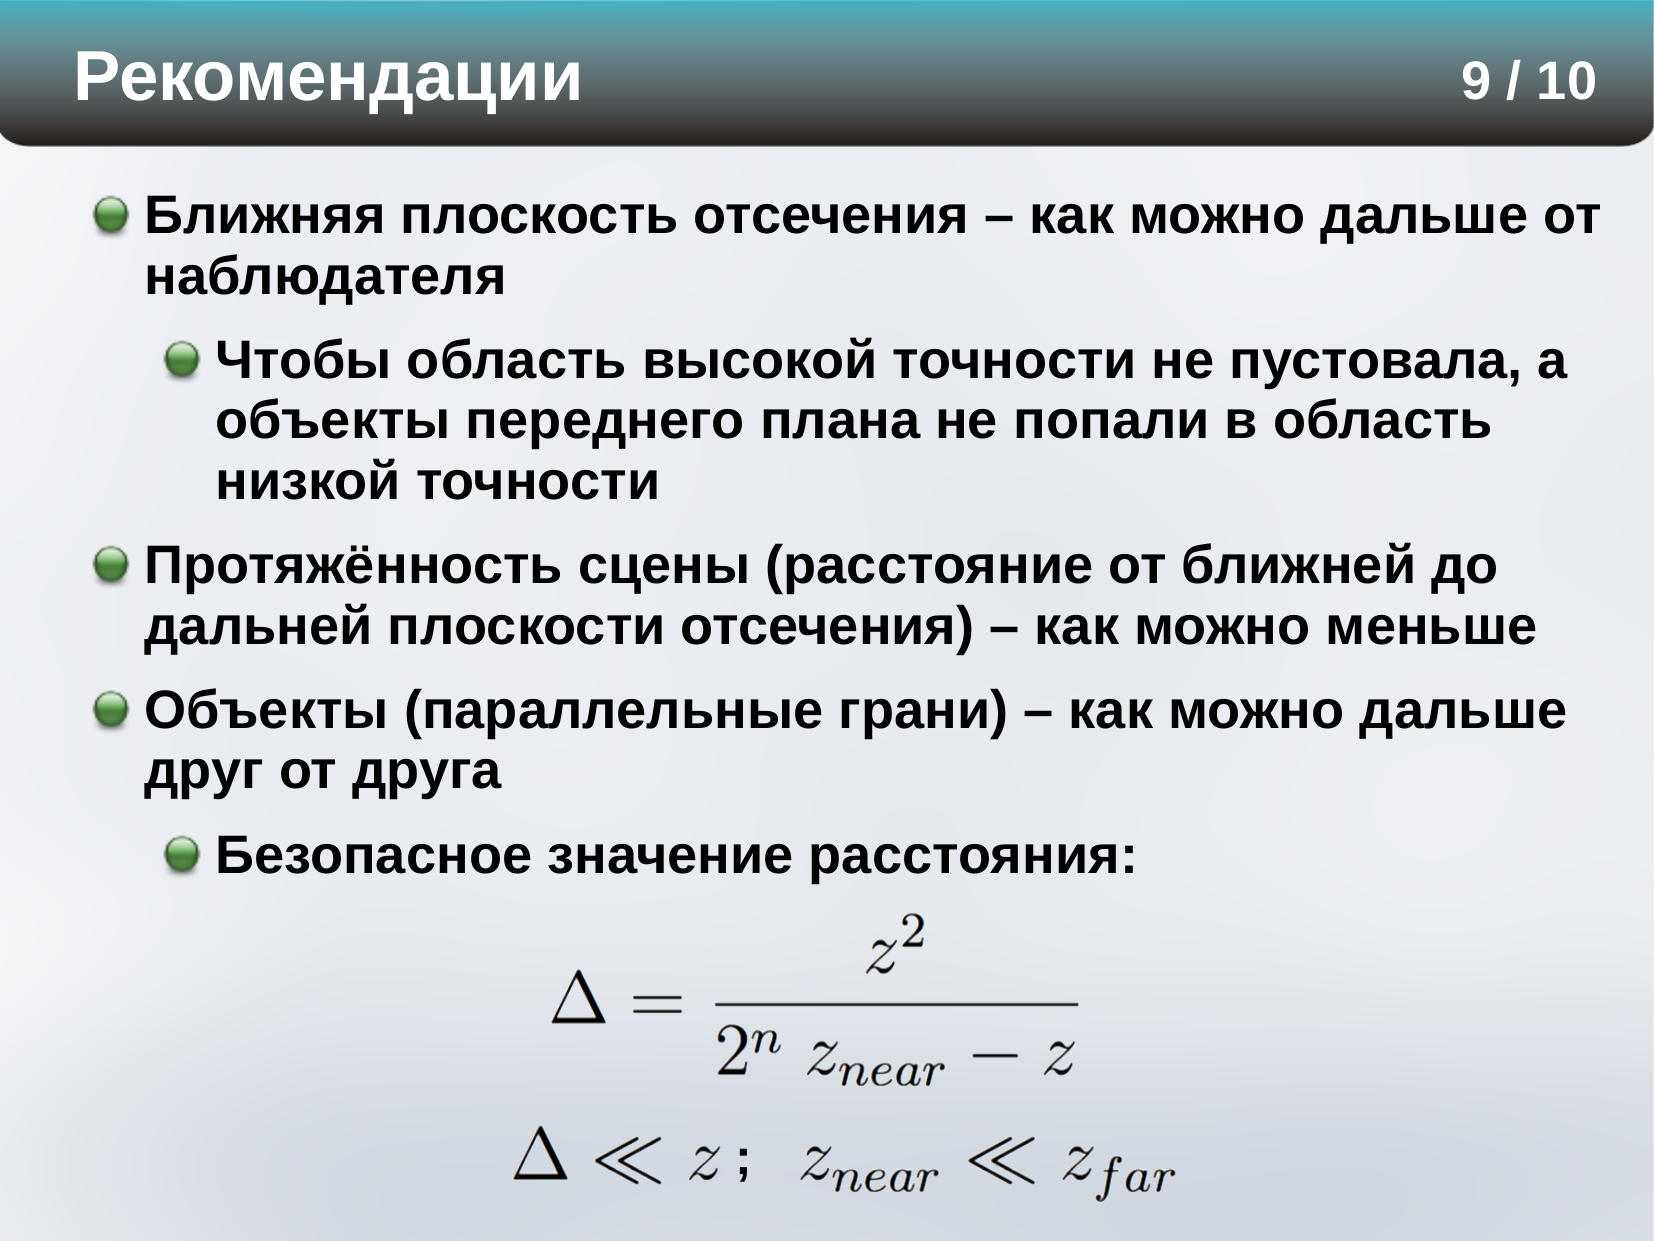

Рекомендации
Ближняя плоскость отсечения – как можно дальше от наблюдателя
Чтобы область высокой точности не пустовала, а объекты переднего плана не попали в область низкой точности
Протяжённость сцены (расстояние от ближней до дальней плоскости отсечения) – как можно меньше
Объекты (параллельные грани) – как можно дальше друг от друга
Безопасное значение расстояния:
;